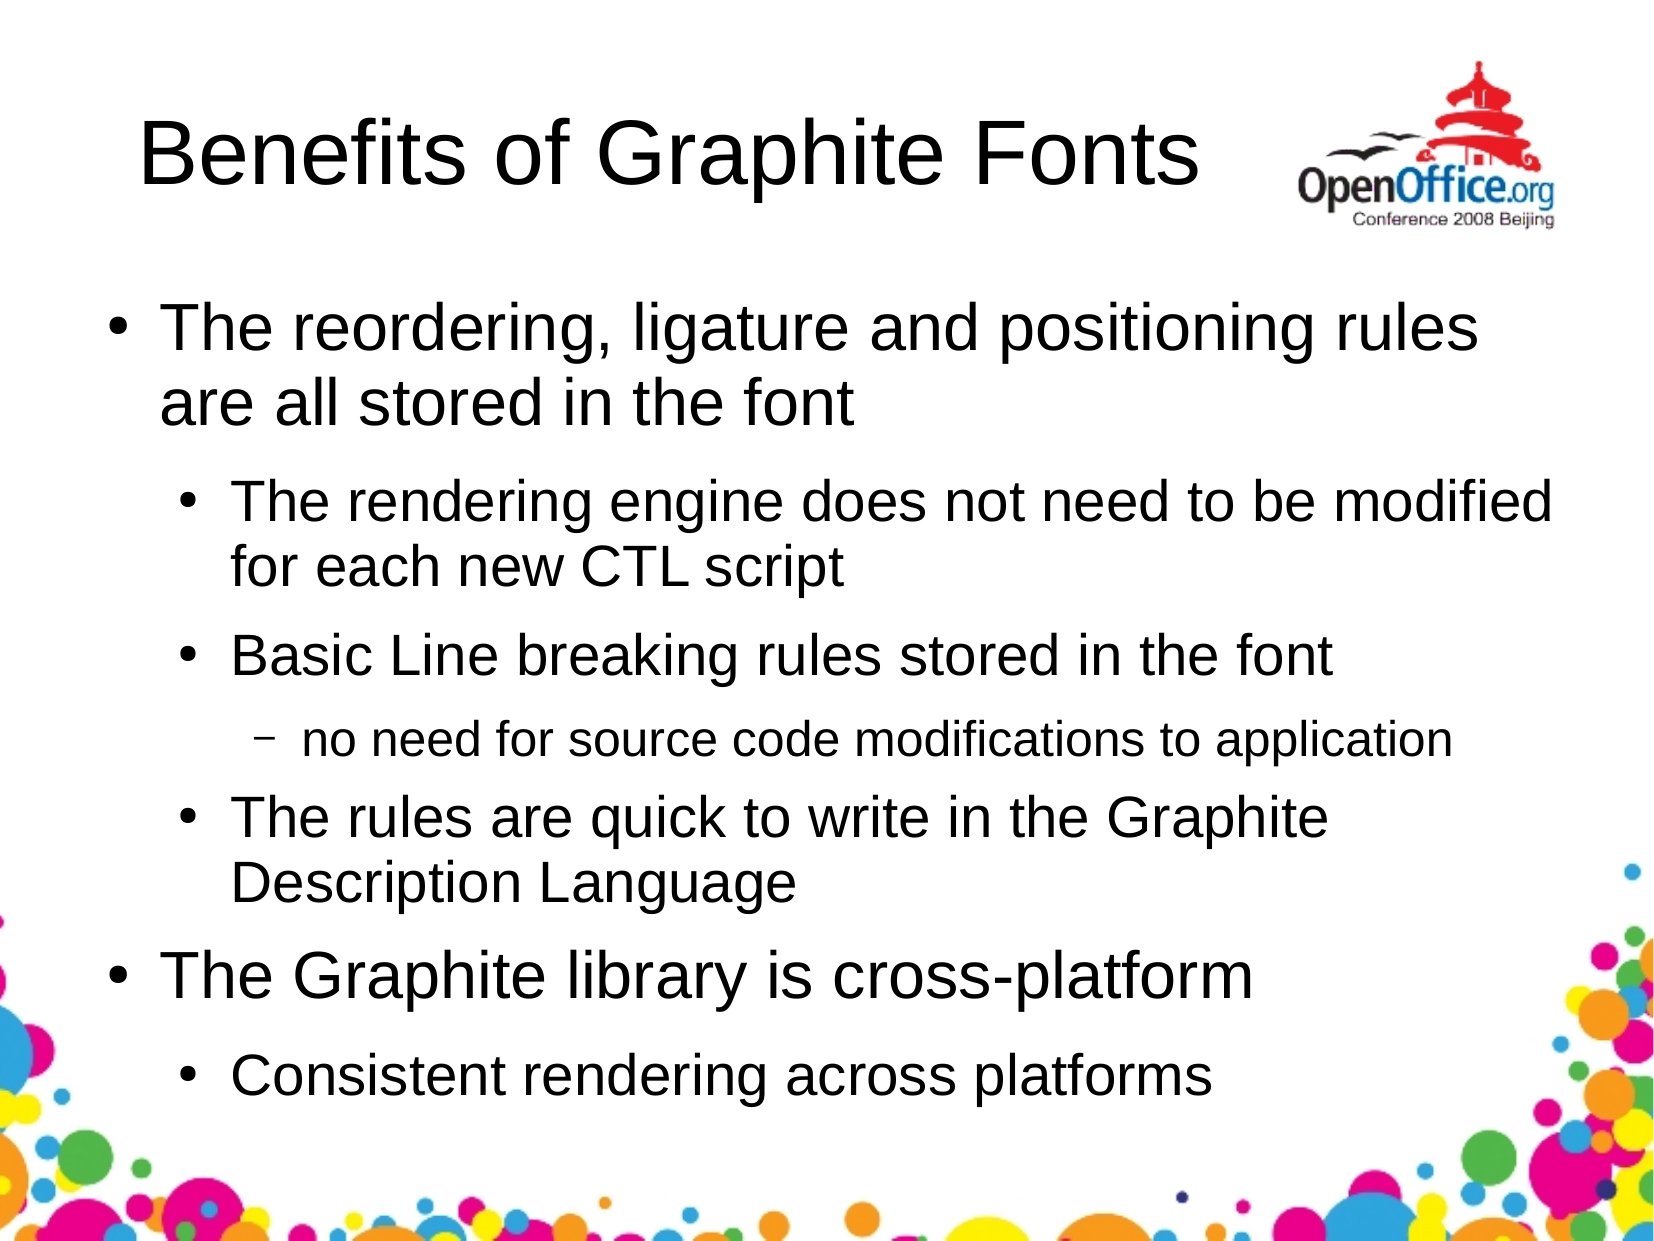

# Benefits of Graphite Fonts
The reordering, ligature and positioning rules are all stored in the font
The rendering engine does not need to be modified for each new CTL script
Basic Line breaking rules stored in the font
no need for source code modifications to application
The rules are quick to write in the Graphite Description Language
The Graphite library is cross-platform
Consistent rendering across platforms